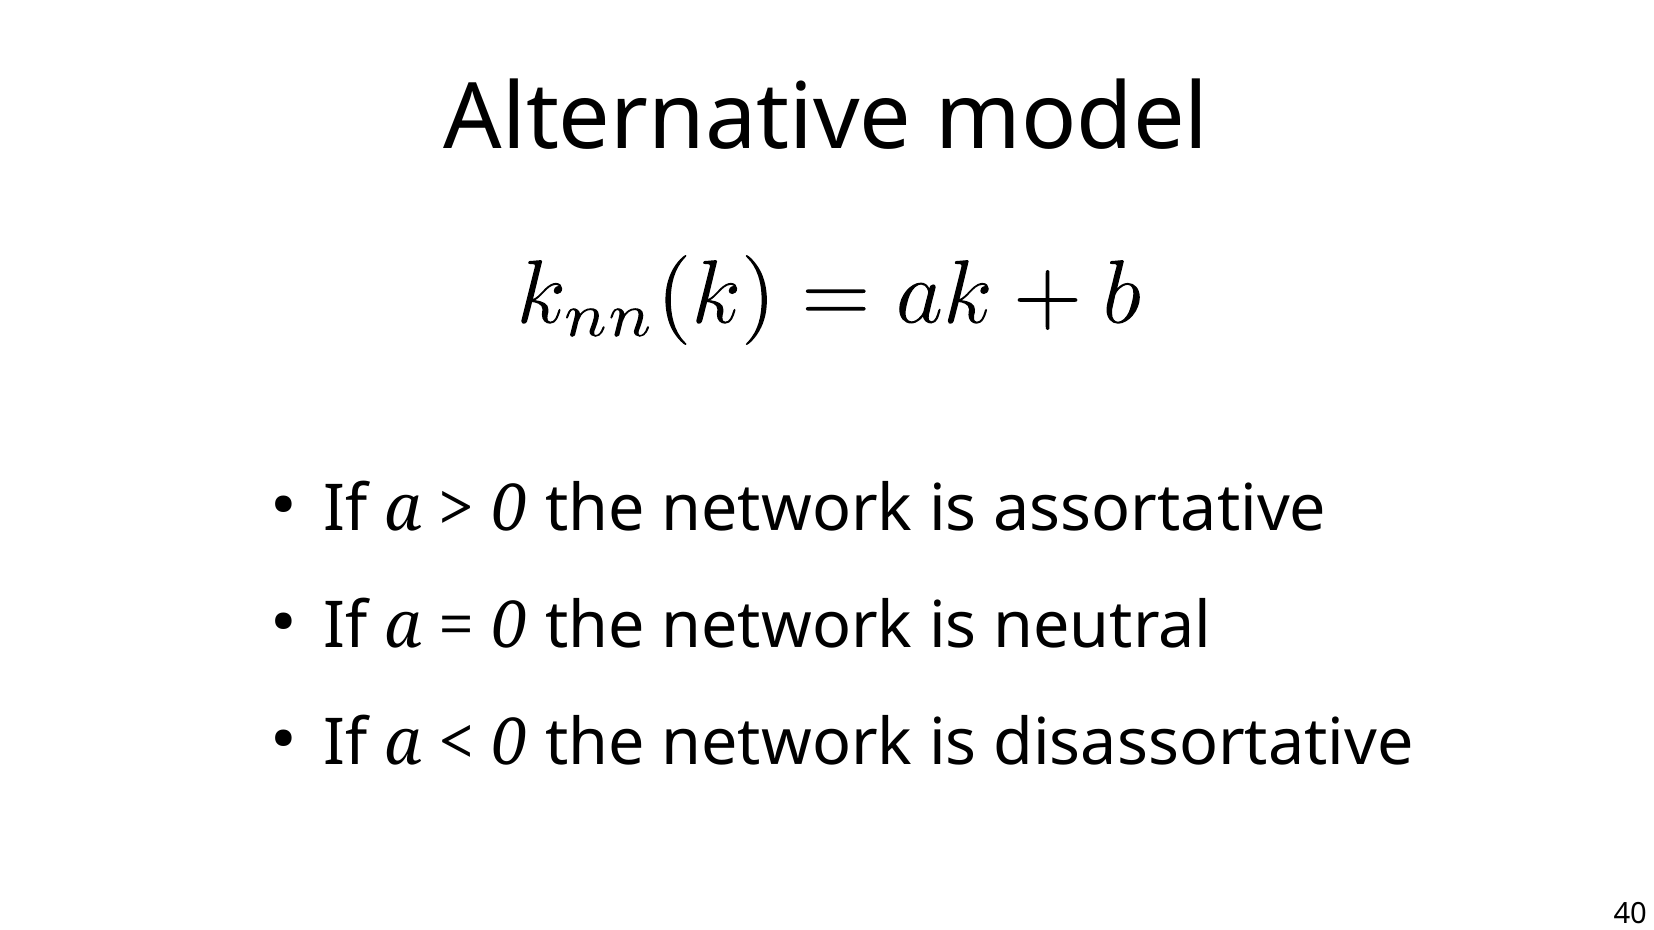

# Alternative model
If a > 0 the network is assortative
If a = 0 the network is neutral
If a < 0 the network is disassortative
40